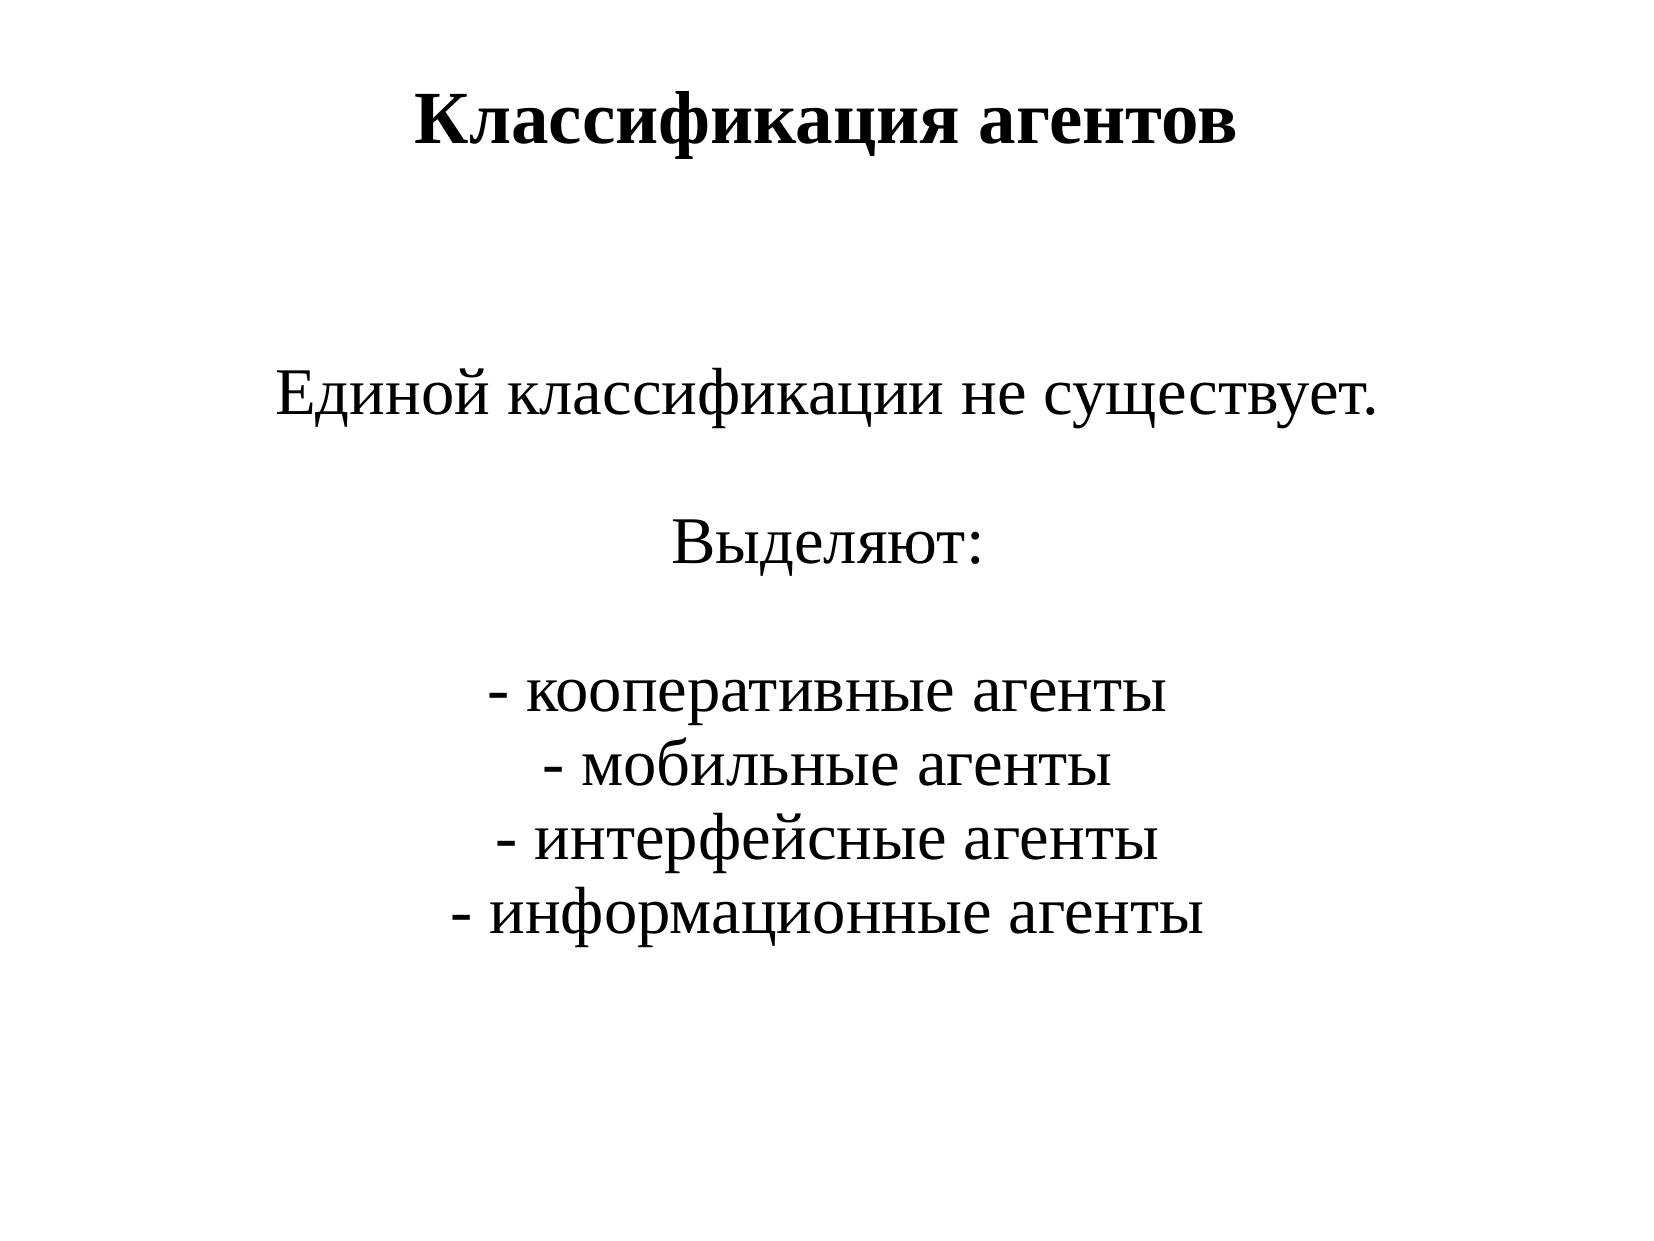

# Классификация агентов
Единой классификации не существует.
Выделяют:
- кооперативные агенты
- мобильные агенты
- интерфейсные агенты
- информационные агенты